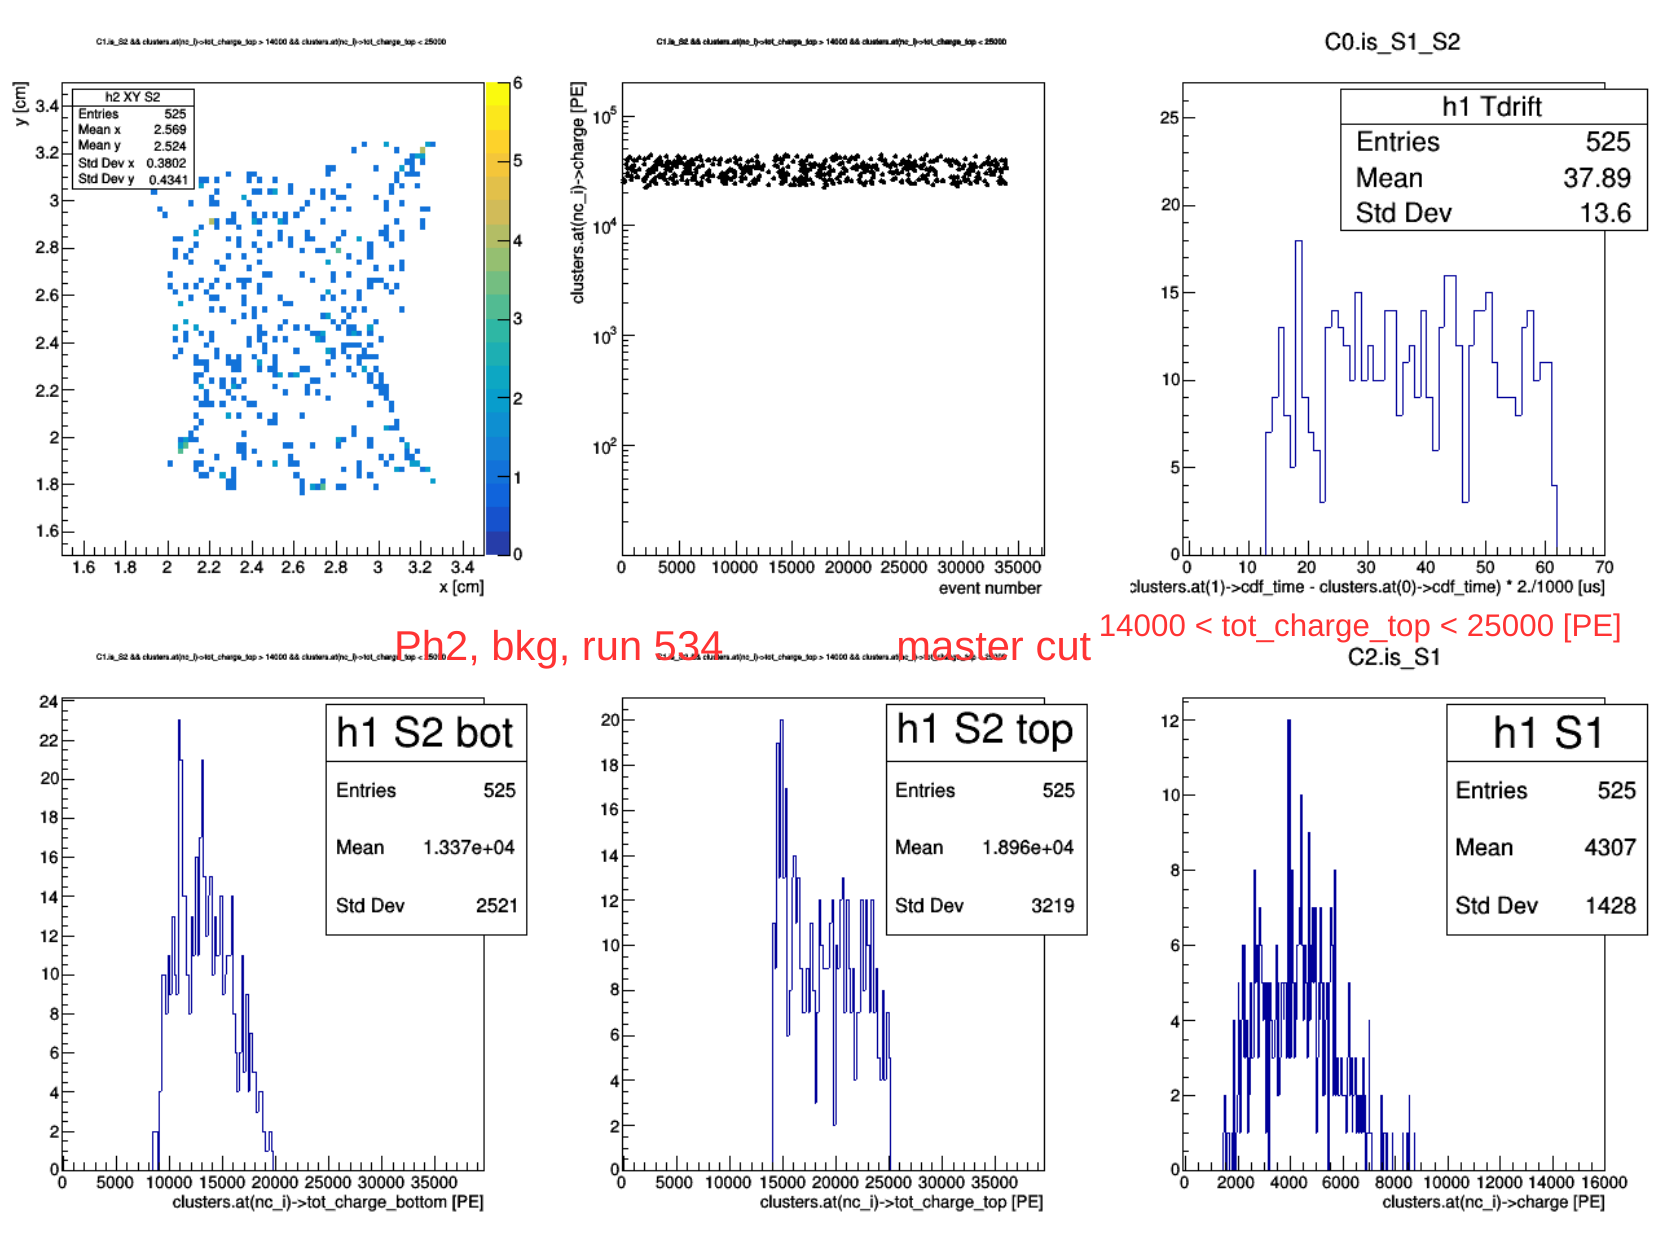

14000 < tot_charge_top < 25000 [PE]
Ph2, bkg, run 534
master cut